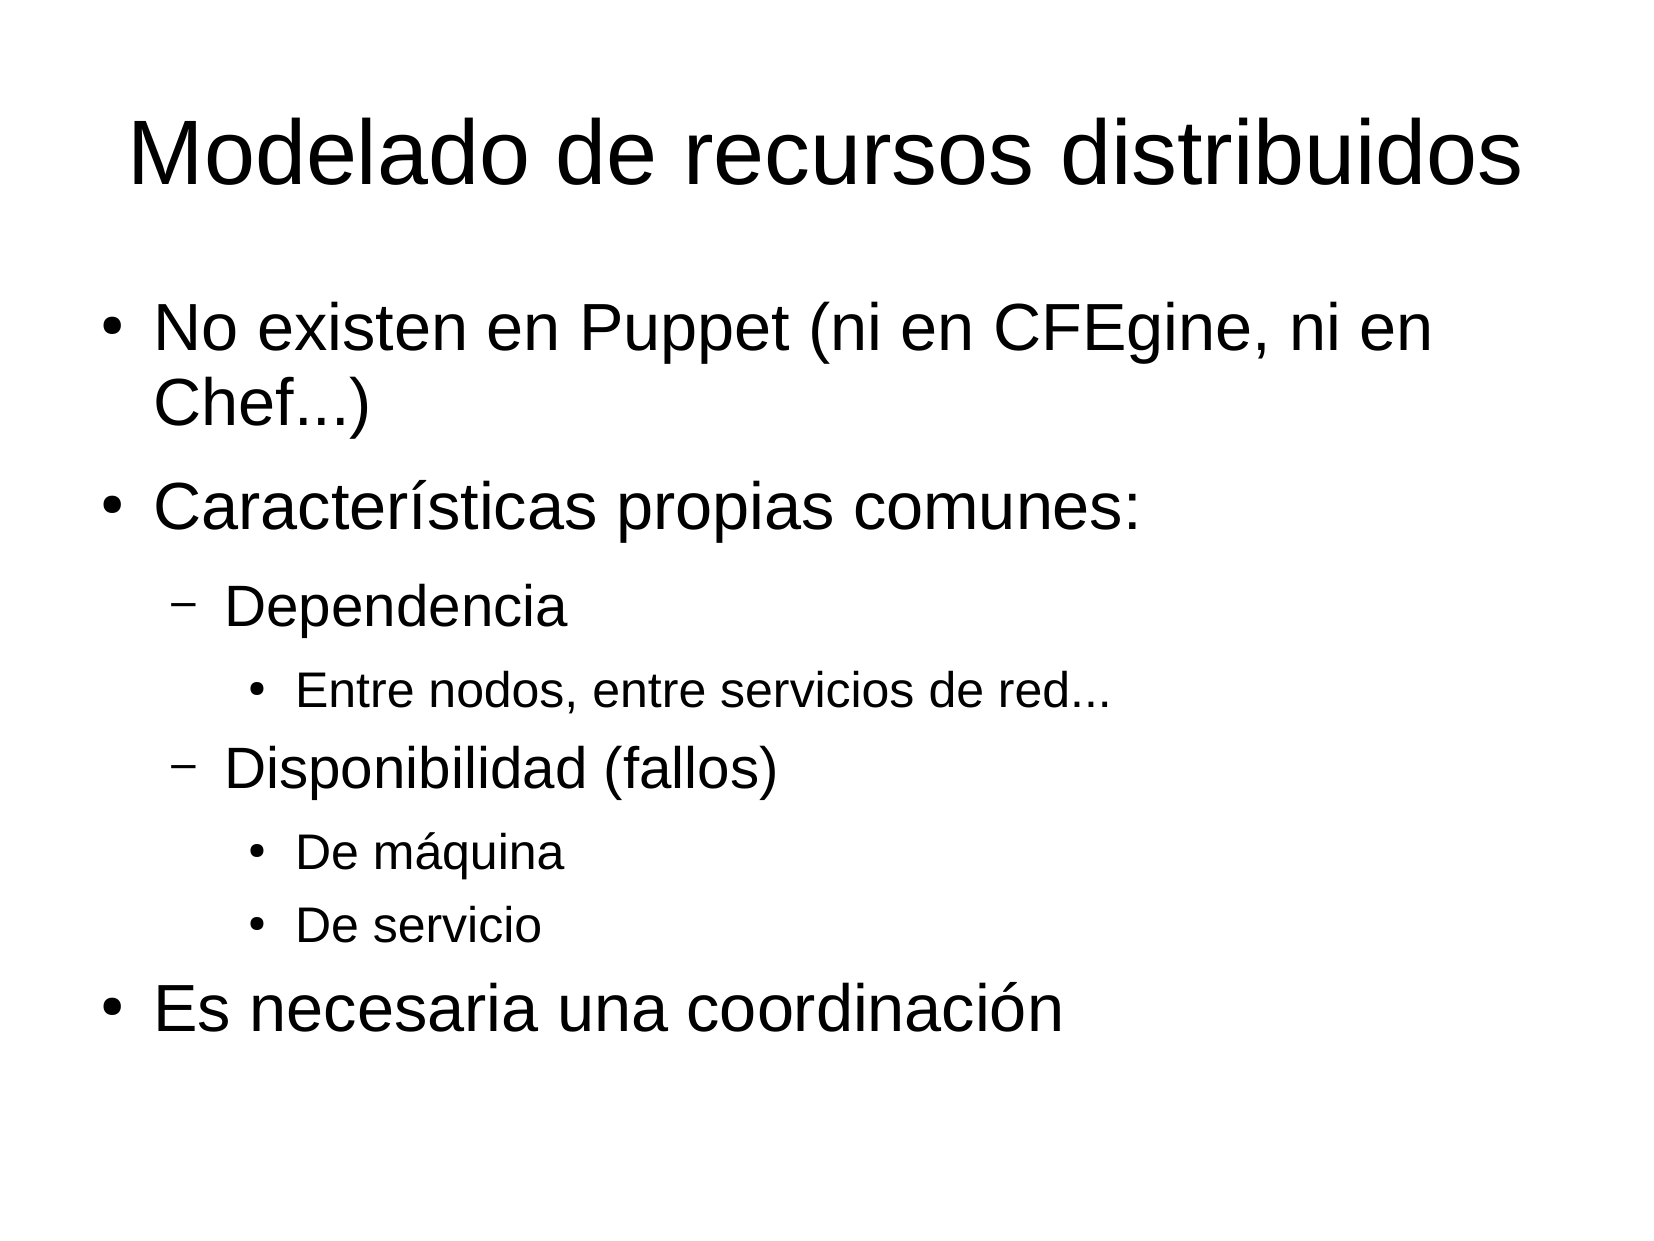

# Modelado de recursos distribuidos
No existen en Puppet (ni en CFEgine, ni en Chef...)
Características propias comunes:
Dependencia
Entre nodos, entre servicios de red...
Disponibilidad (fallos)
De máquina
De servicio
Es necesaria una coordinación